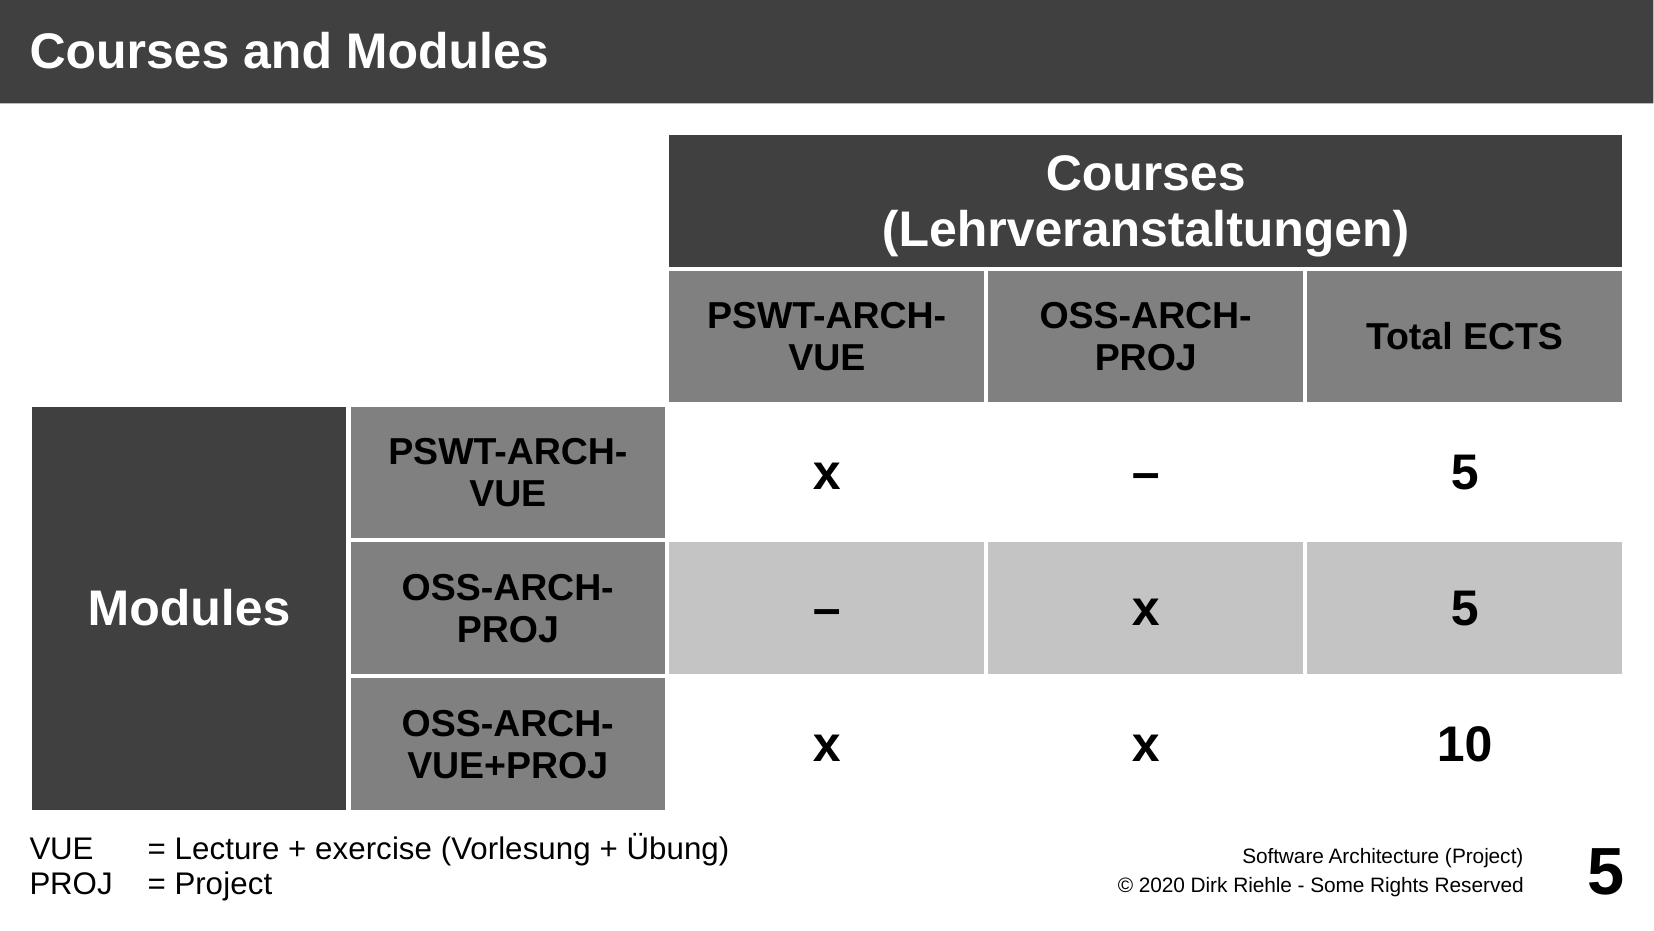

# Courses and Modules
| | | Courses (Lehrveranstaltungen) | | |
| --- | --- | --- | --- | --- |
| | | PSWT-ARCH-VUE | OSS-ARCH-PROJ | Total ECTS |
| Modules | PSWT-ARCH-VUE | x | – | 5 |
| | OSS-ARCH- PROJ | – | x | 5 |
| | OSS-ARCH-VUE+PROJ | x | x | 10 |
NYT can be taken as
5 ECTS VL + UE
5 ECTS Seminar
10 ECTS VL + UE
10 ECTS Project
In various degree programs
Also as a Schlüsselqualifikation
VUE 	= Lecture + exercise (Vorlesung + Übung)
PROJ 	= Project
Software Architecture (Project)
5
© 2020 Dirk Riehle - Some Rights Reserved